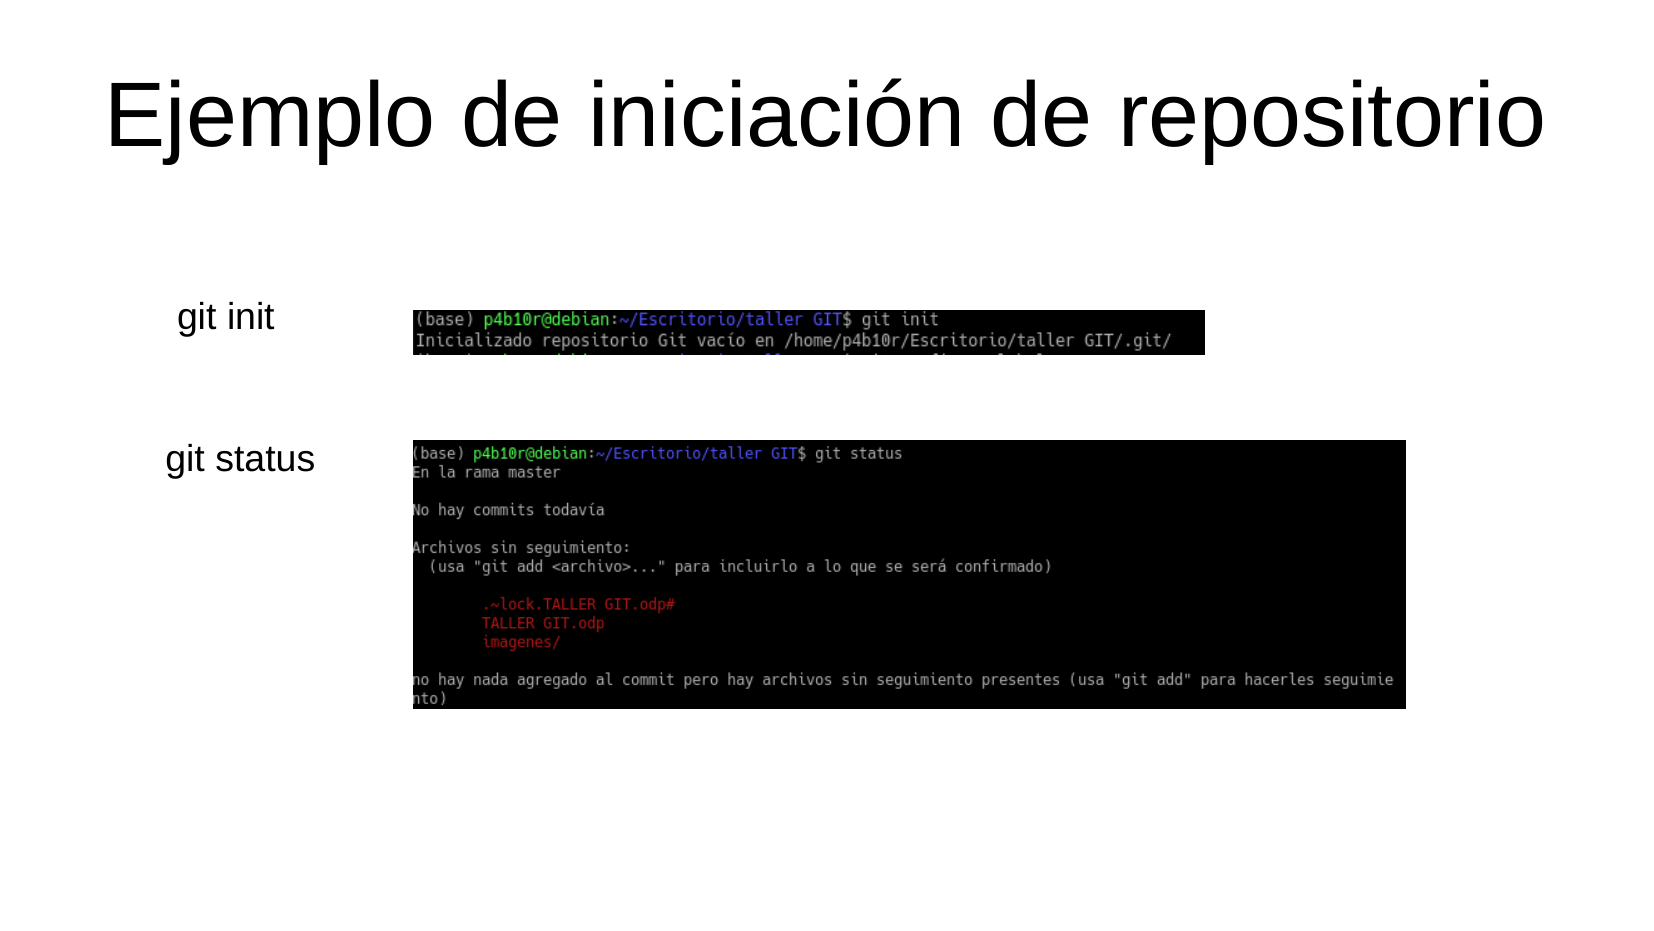

# Ejemplo de iniciación de repositorio
git init
git status